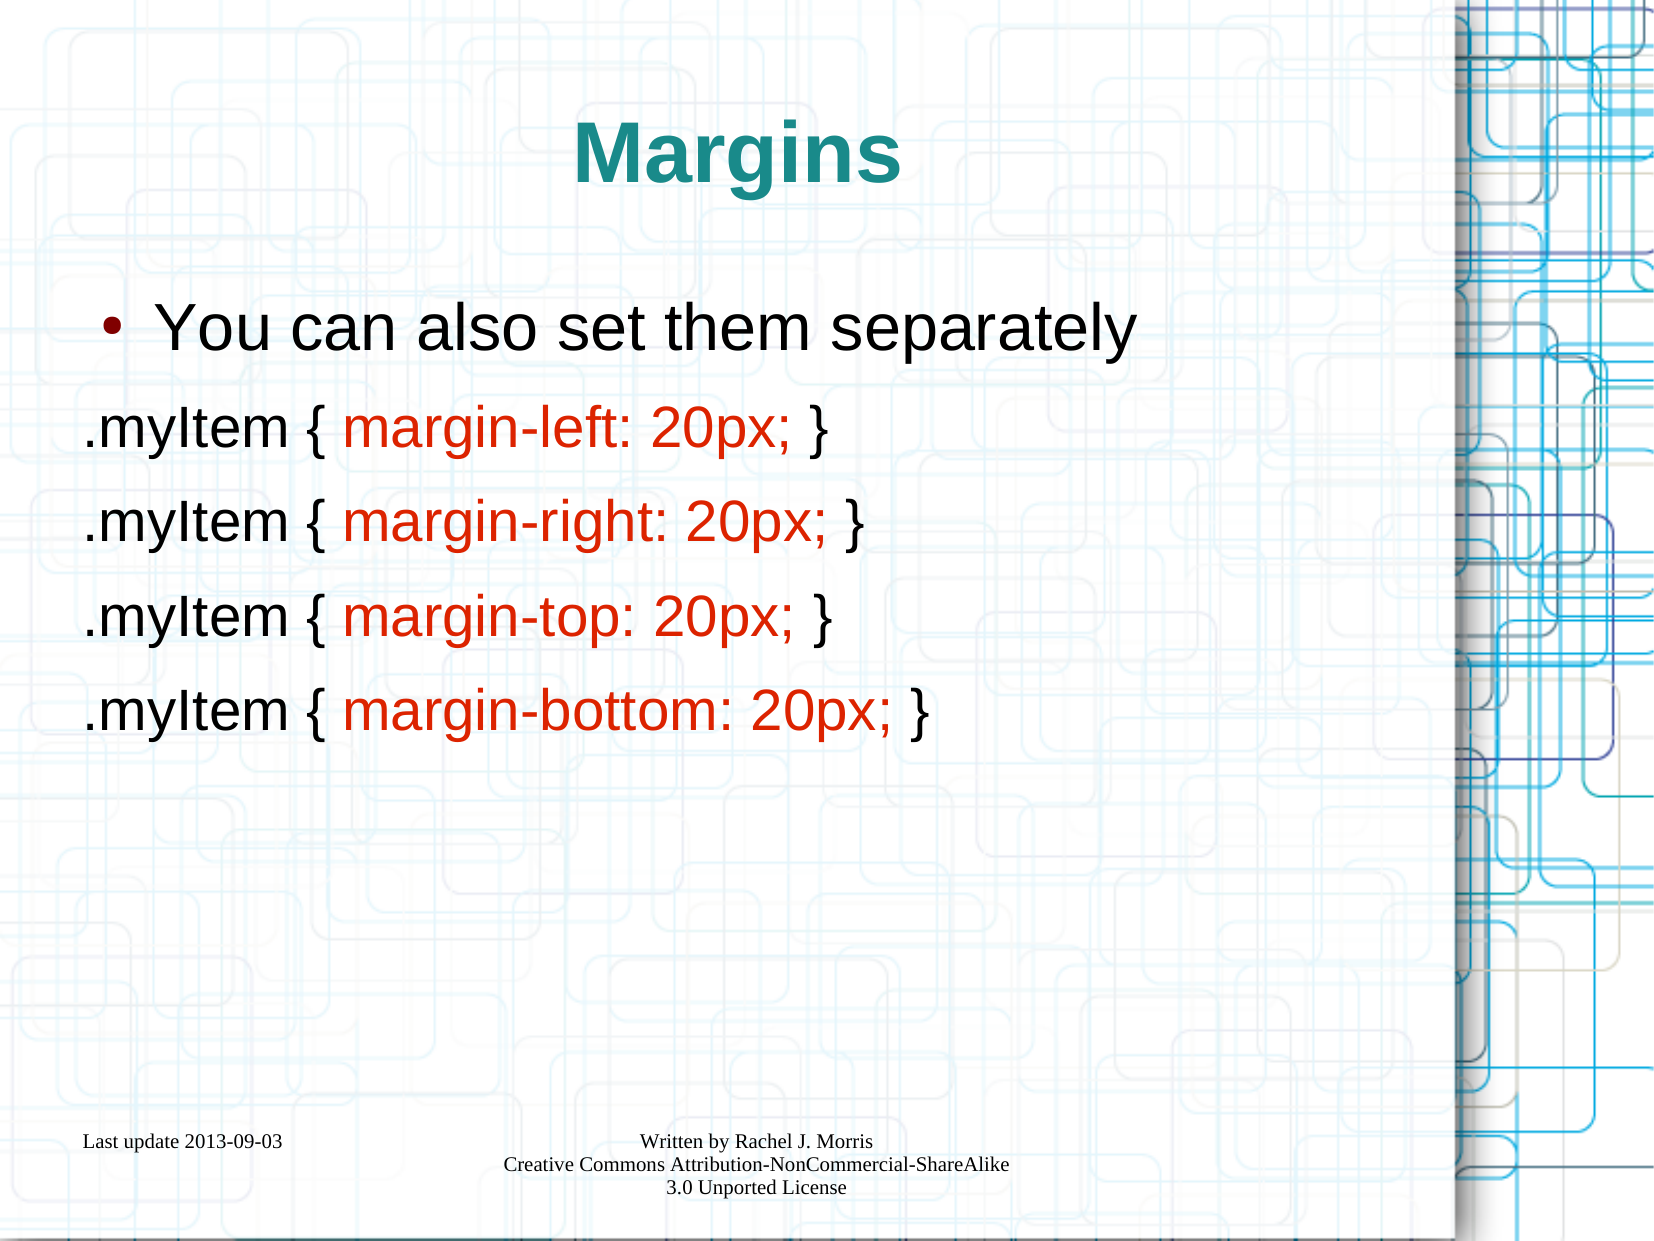

# Margins
You can also set them separately
.myItem { margin-left: 20px; }
.myItem { margin-right: 20px; }
.myItem { margin-top: 20px; }
.myItem { margin-bottom: 20px; }